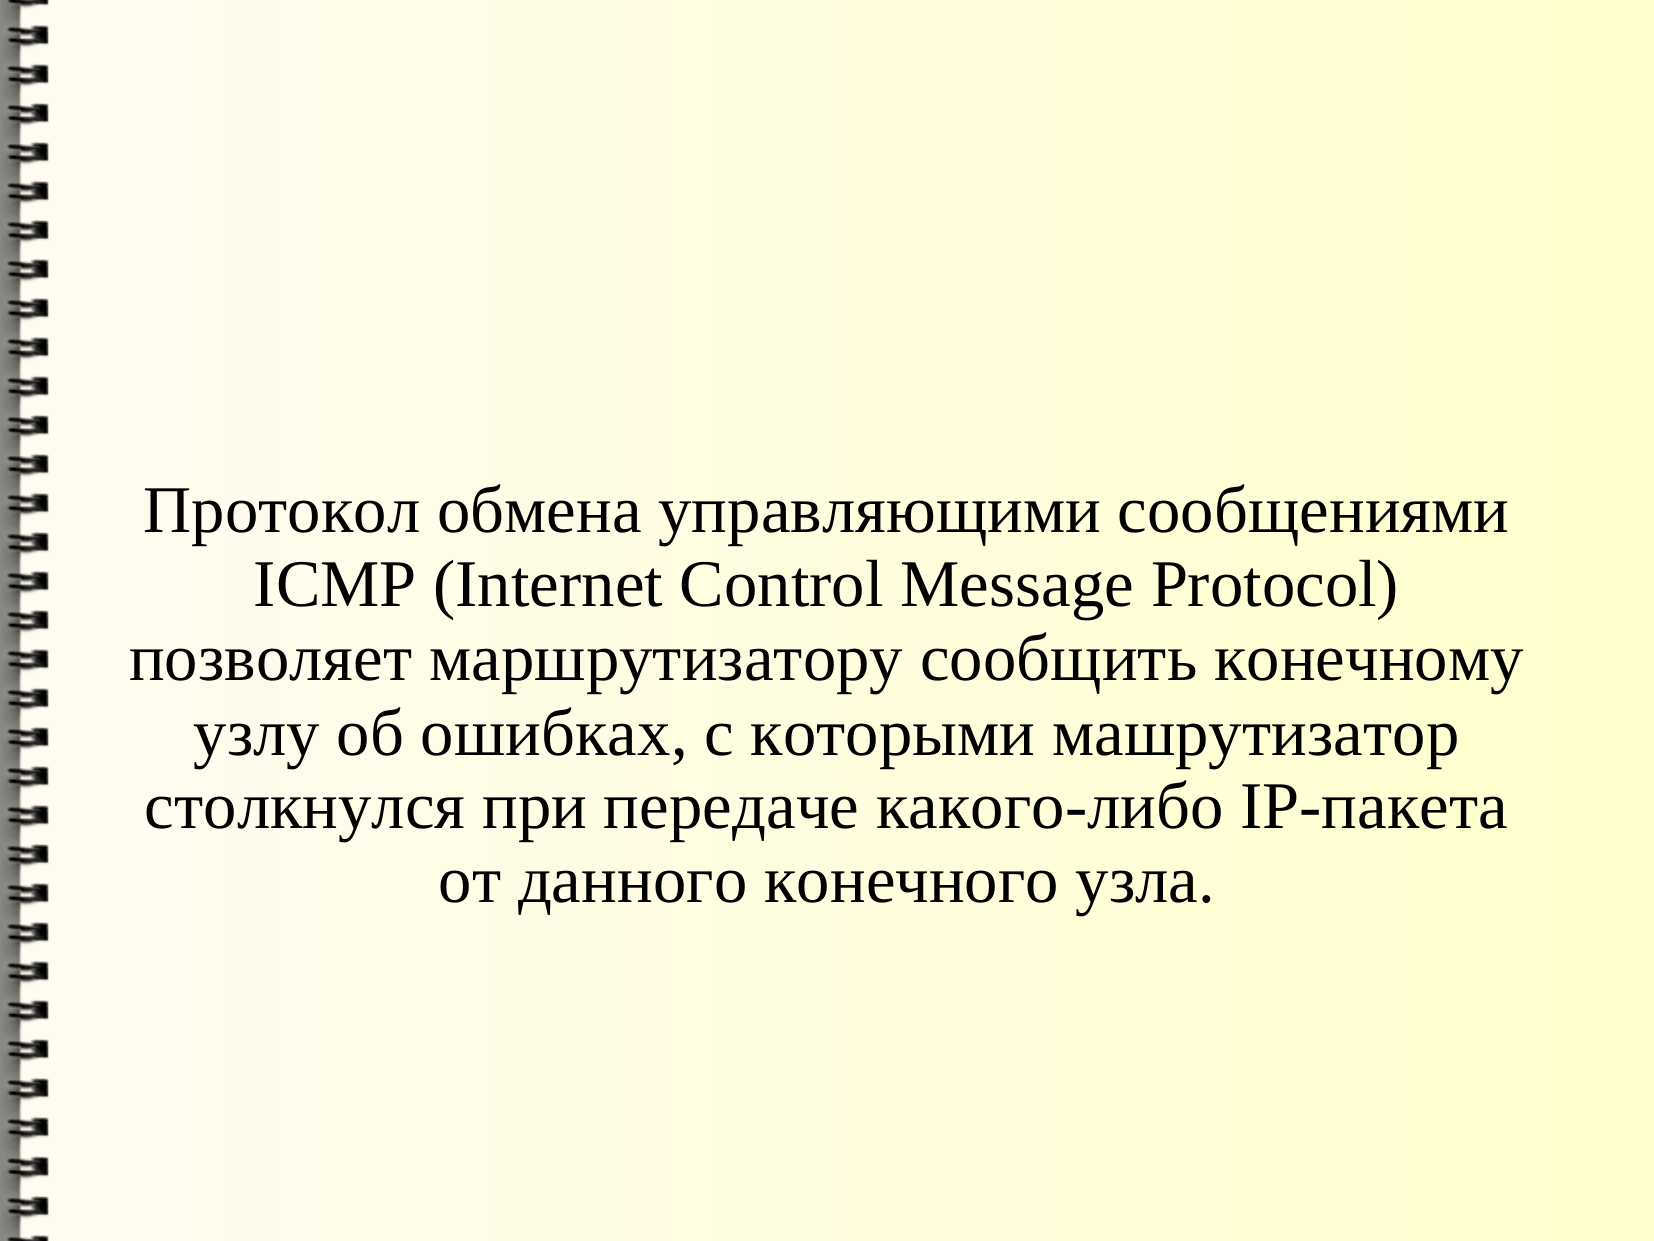

# Протокол обмена управляющими сообщениями ICMP (Internet Control Message Protocol) позволяет маршрутизатору сообщить конечному узлу об ошибках, с которыми машрутизатор столкнулся при передаче какого-либо IP-пакета от данного конечного узла.